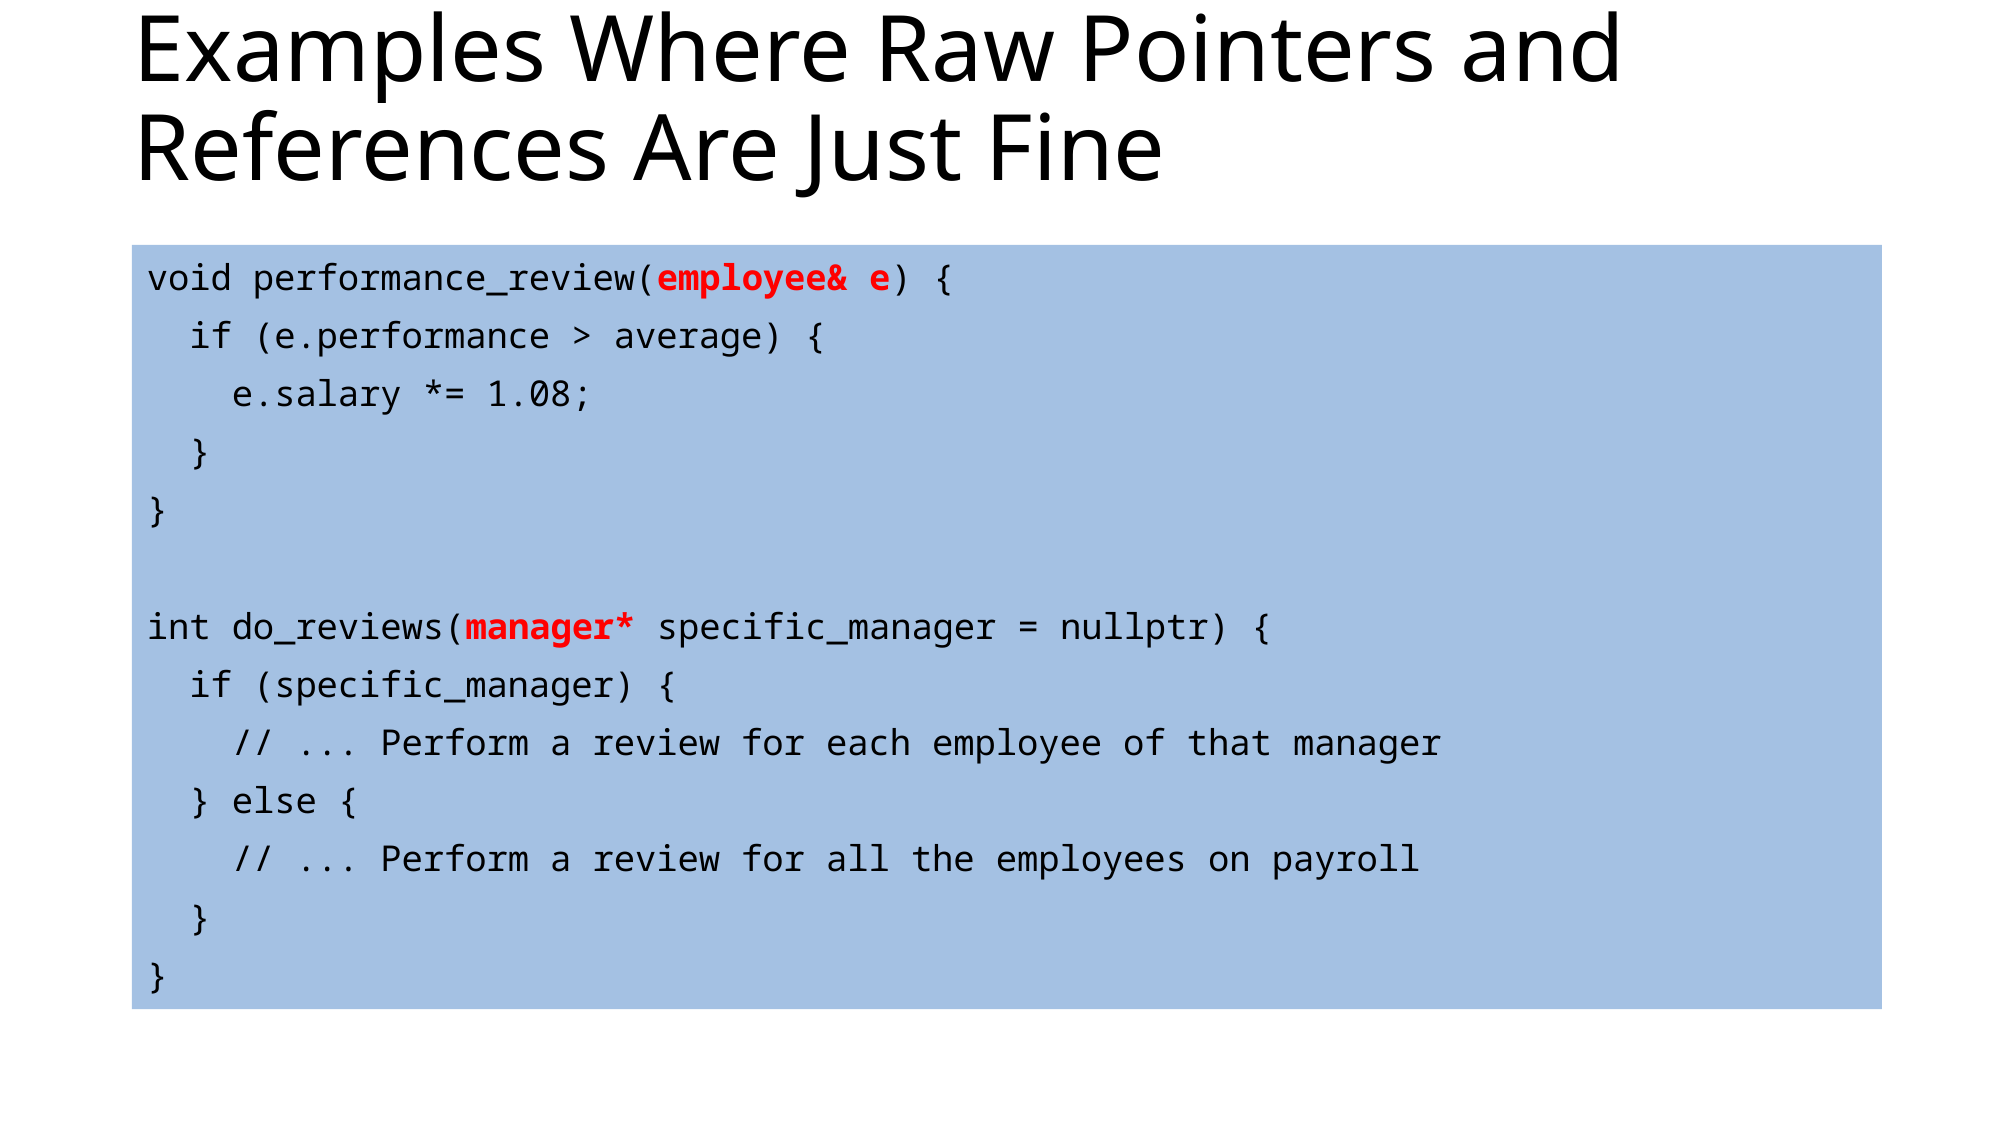

# Examples Where Raw Pointers and References Are Just Fine
void performance_review(employee& e) {
 if (e.performance > average) {
 e.salary *= 1.08;
 }
}
int do_reviews(manager* specific_manager = nullptr) {
 if (specific_manager) {
 // ... Perform a review for each employee of that manager
 } else {
 // ... Perform a review for all the employees on payroll
 }
}